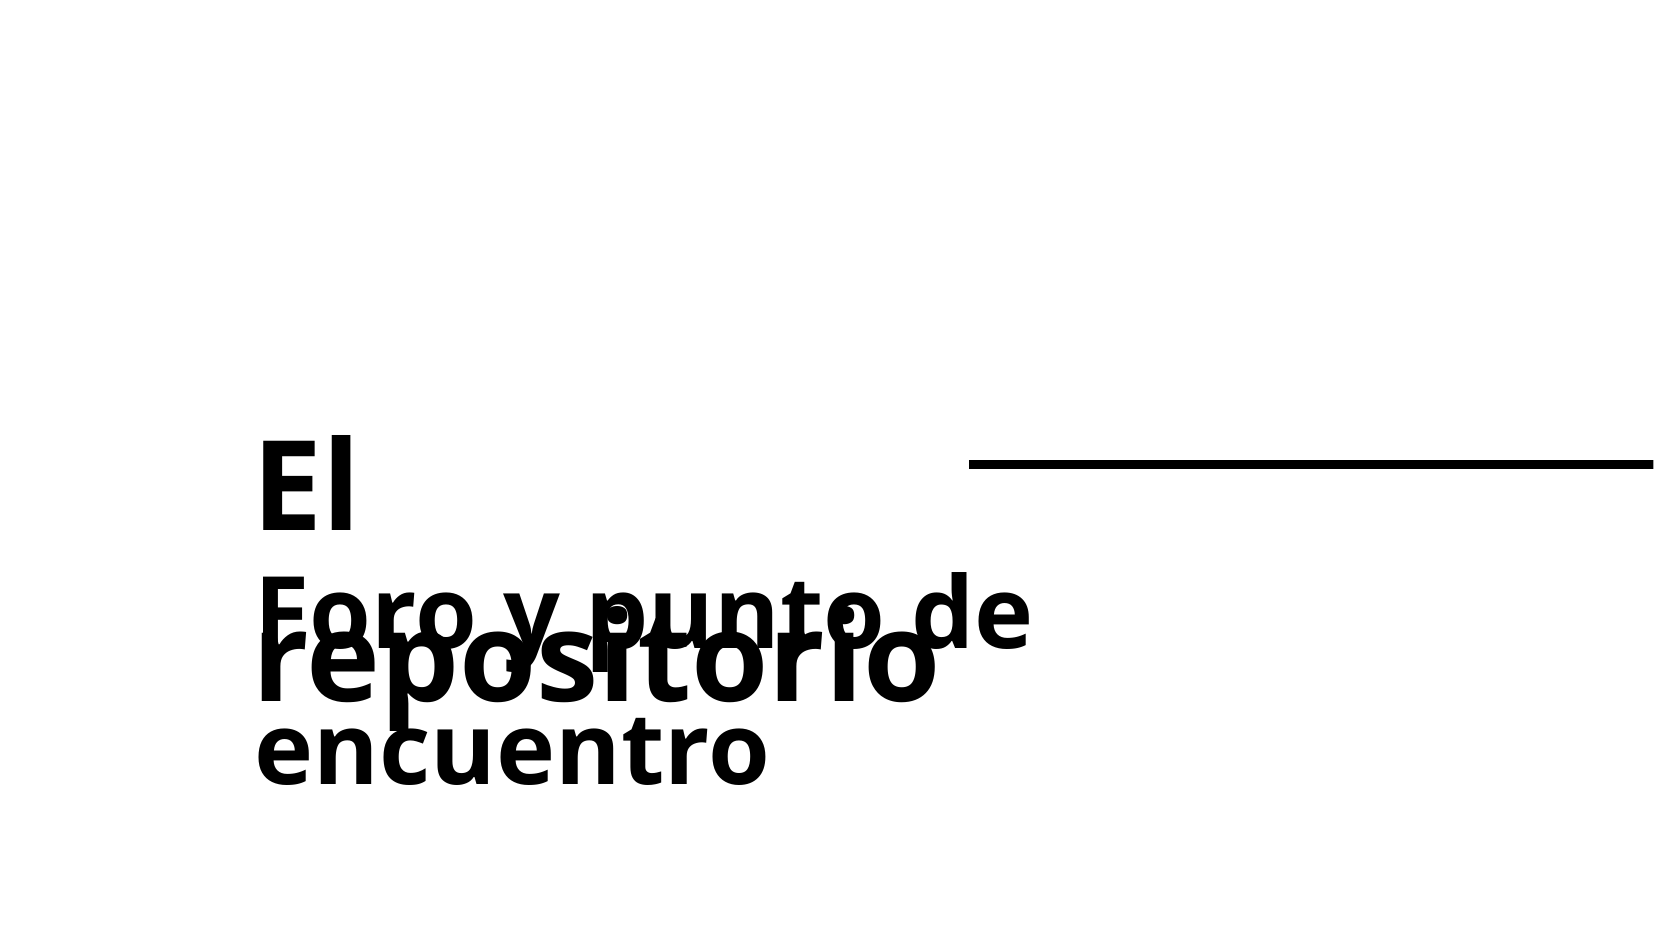

El repositorio
Foro y punto de encuentro